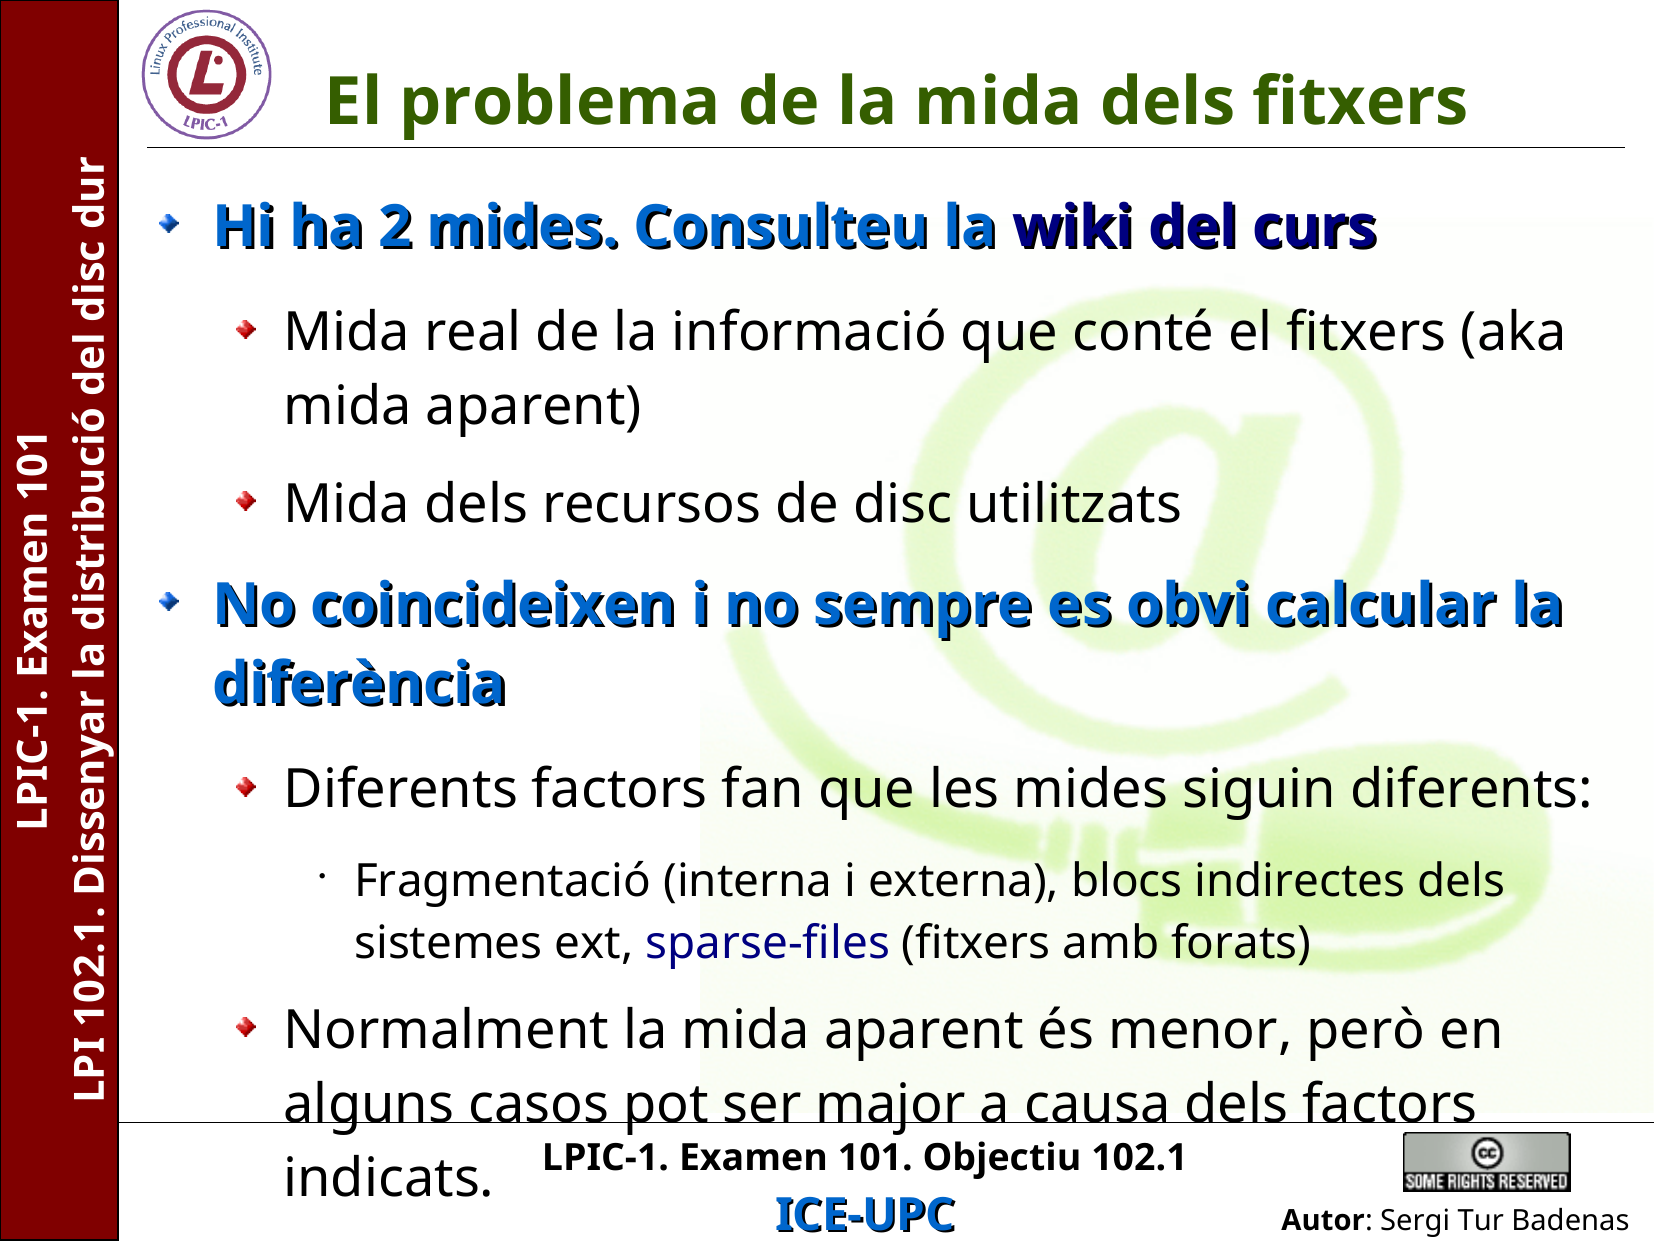

# El problema de la mida dels fitxers
Hi ha 2 mides. Consulteu la wiki del curs
Mida real de la informació que conté el fitxers (aka mida aparent)
Mida dels recursos de disc utilitzats
No coincideixen i no sempre es obvi calcular la diferència
Diferents factors fan que les mides siguin diferents:
Fragmentació (interna i externa), blocs indirectes dels sistemes ext, sparse-files (fitxers amb forats)
Normalment la mida aparent és menor, però en alguns casos pot ser major a causa dels factors indicats.